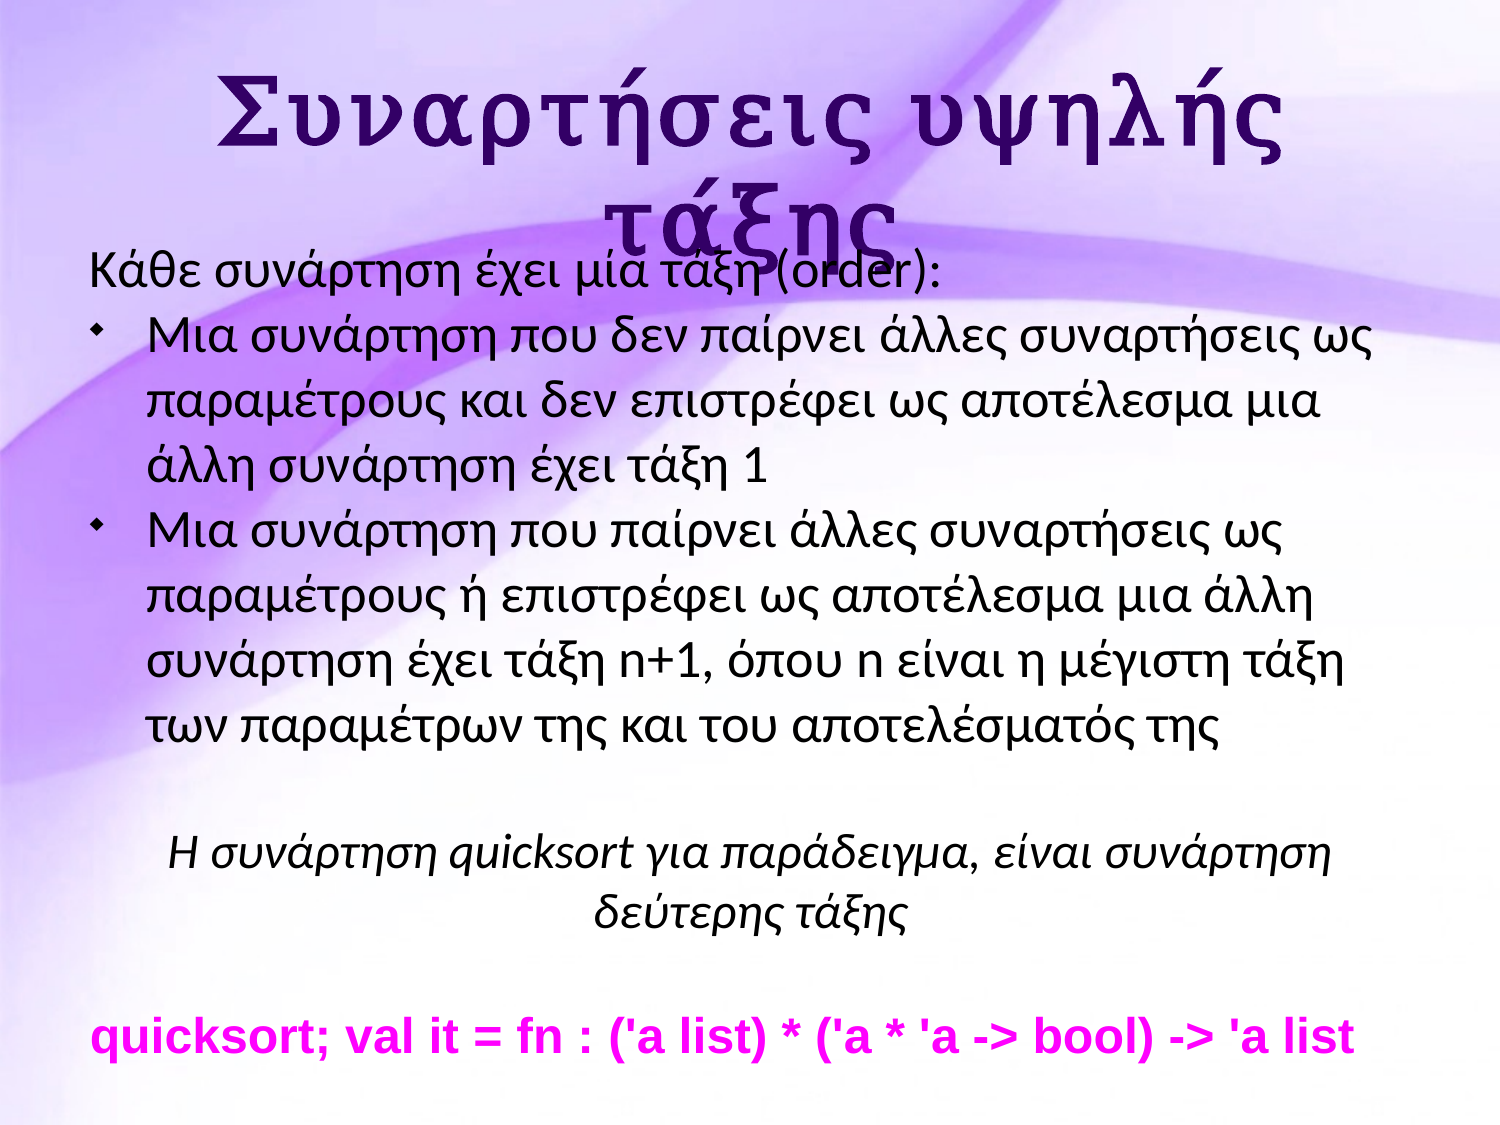

# Συναρτήσεις υψηλής τάξης
Κάθε συνάρτηση έχει μία τάξη (order):
Μια συνάρτηση που δεν παίρνει άλλες συναρτήσεις ως παραμέτρους και δεν επιστρέφει ως αποτέλεσμα μια άλλη συνάρτηση έχει τάξη 1
Μια συνάρτηση που παίρνει άλλες συναρτήσεις ως παραμέτρους ή επιστρέφει ως αποτέλεσμα μια άλλη συνάρτηση έχει τάξη n+1, όπου n είναι η μέγιστη τάξη των παραμέτρων της και του αποτελέσματός της
Η συνάρτηση quicksort για παράδειγμα, είναι συνάρτηση δεύτερης τάξης
quicksort; val it = fn : ('a list) * ('a * 'a -> bool) -> 'a list